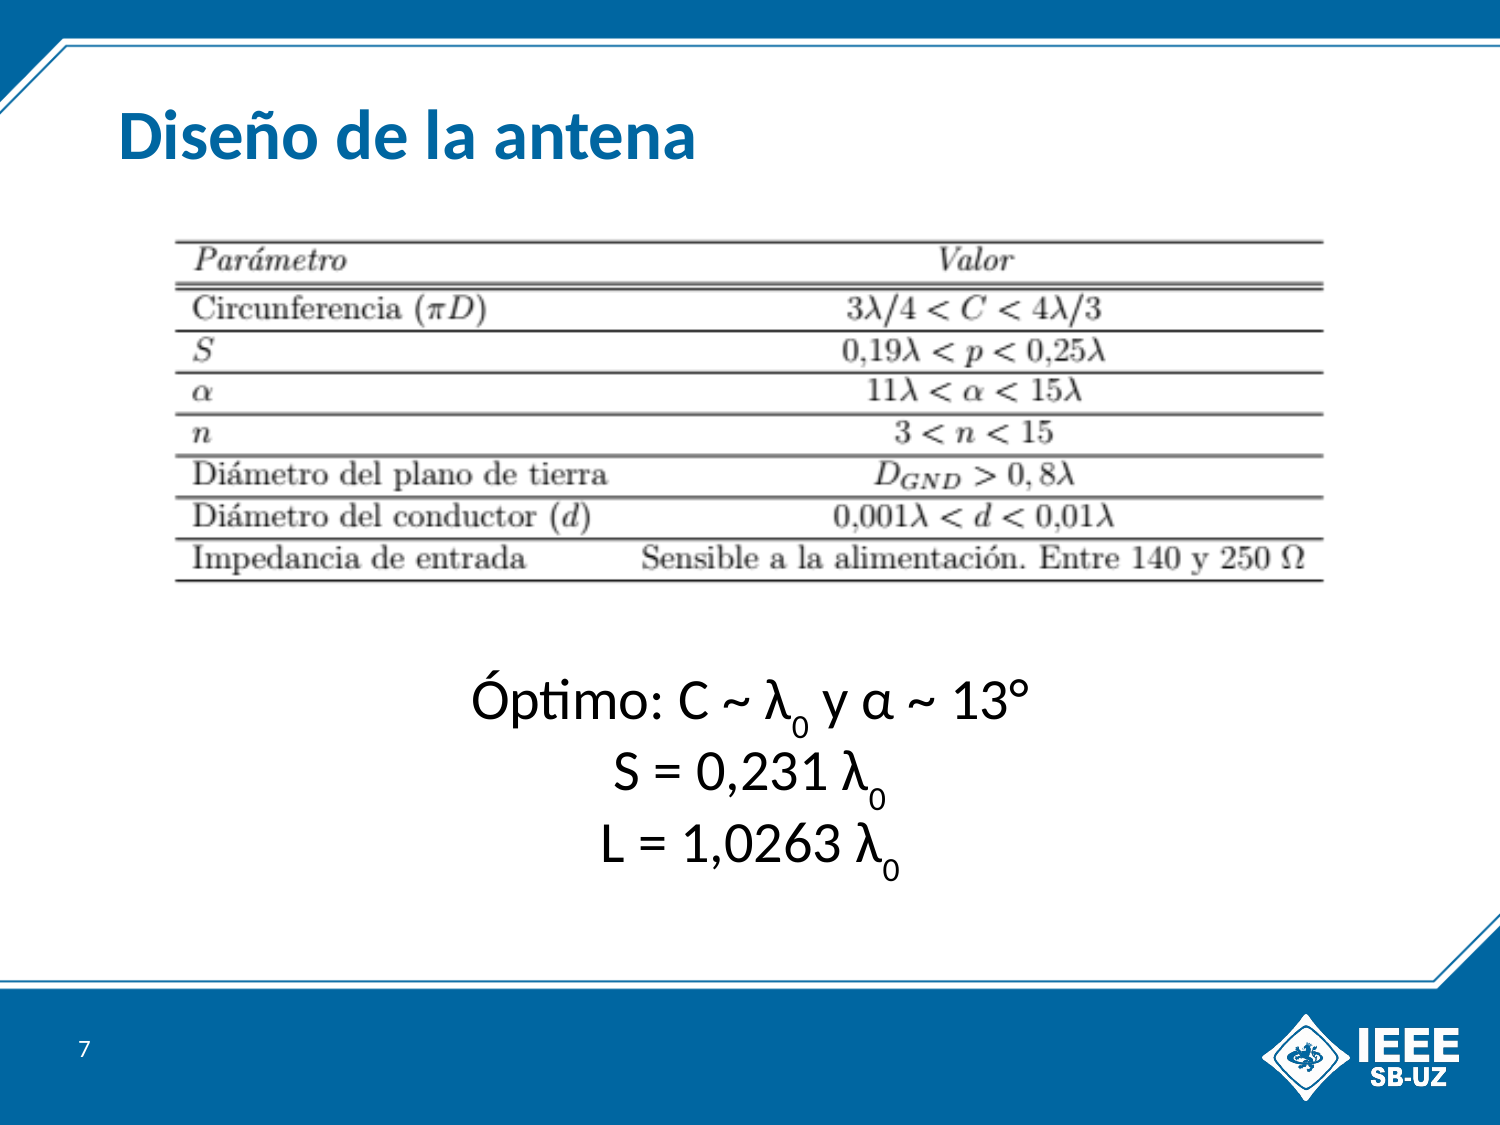

# Diseño de la antena
Óptimo: C ~ λ0 y α ~ 13°
S = 0,231 λ0
L = 1,0263 λ0